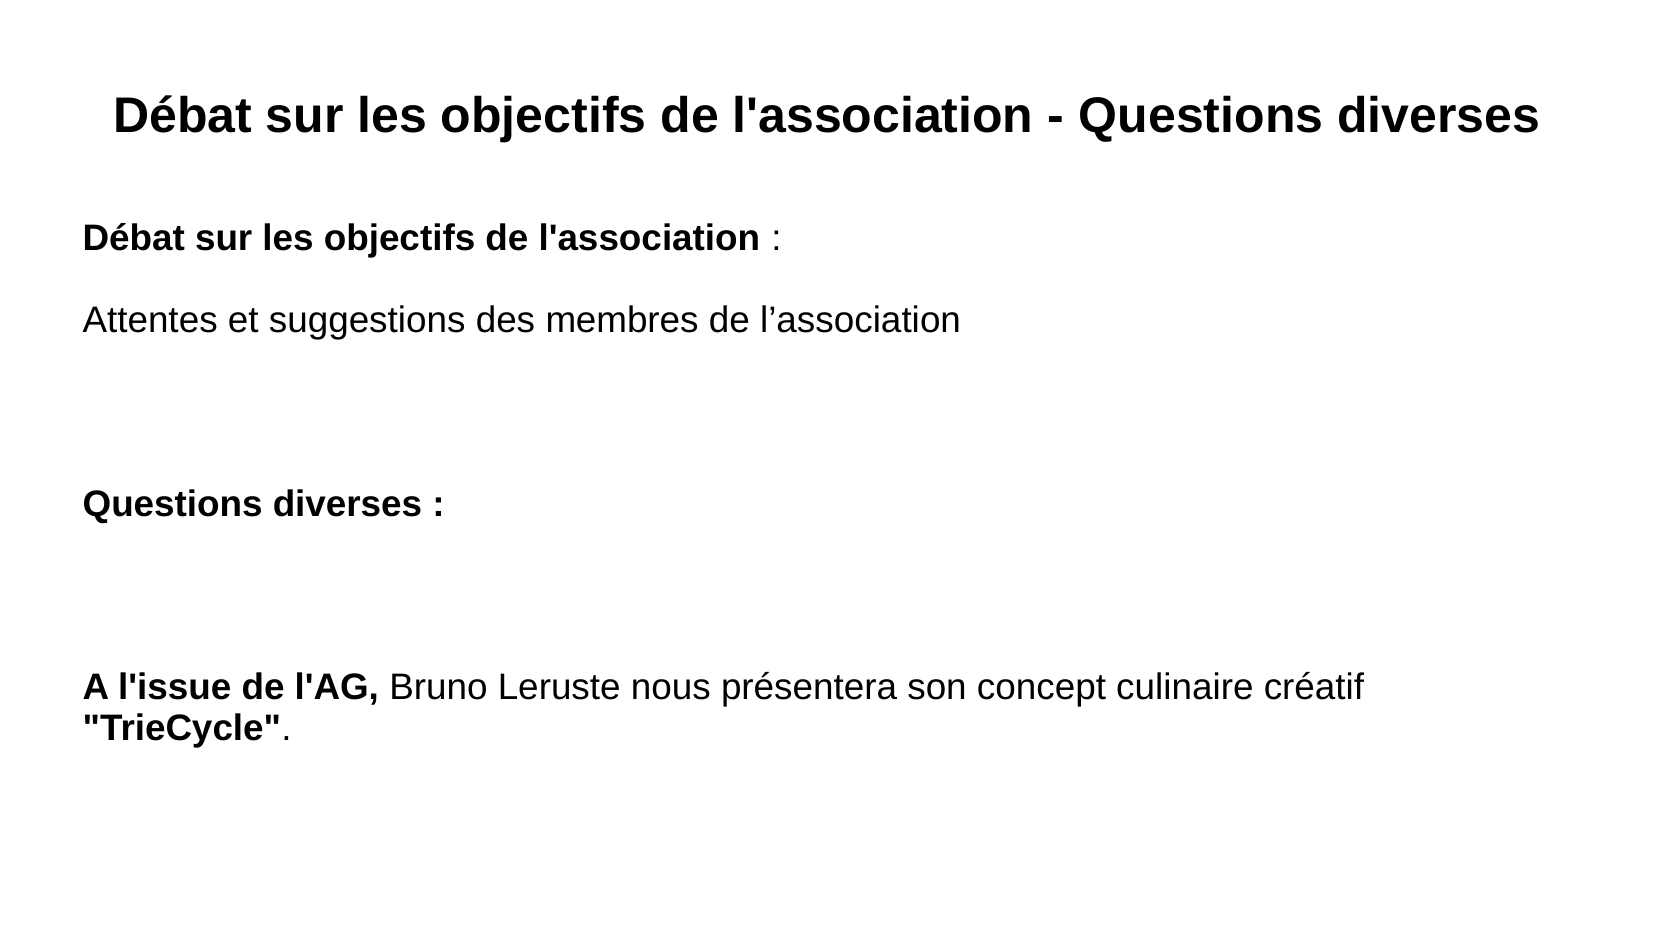

# Débat sur les objectifs de l'association - Questions diverses
Débat sur les objectifs de l'association :
Attentes et suggestions des membres de l’association
Questions diverses :
A l'issue de l'AG, Bruno Leruste nous présentera son concept culinaire créatif "TrieCycle".